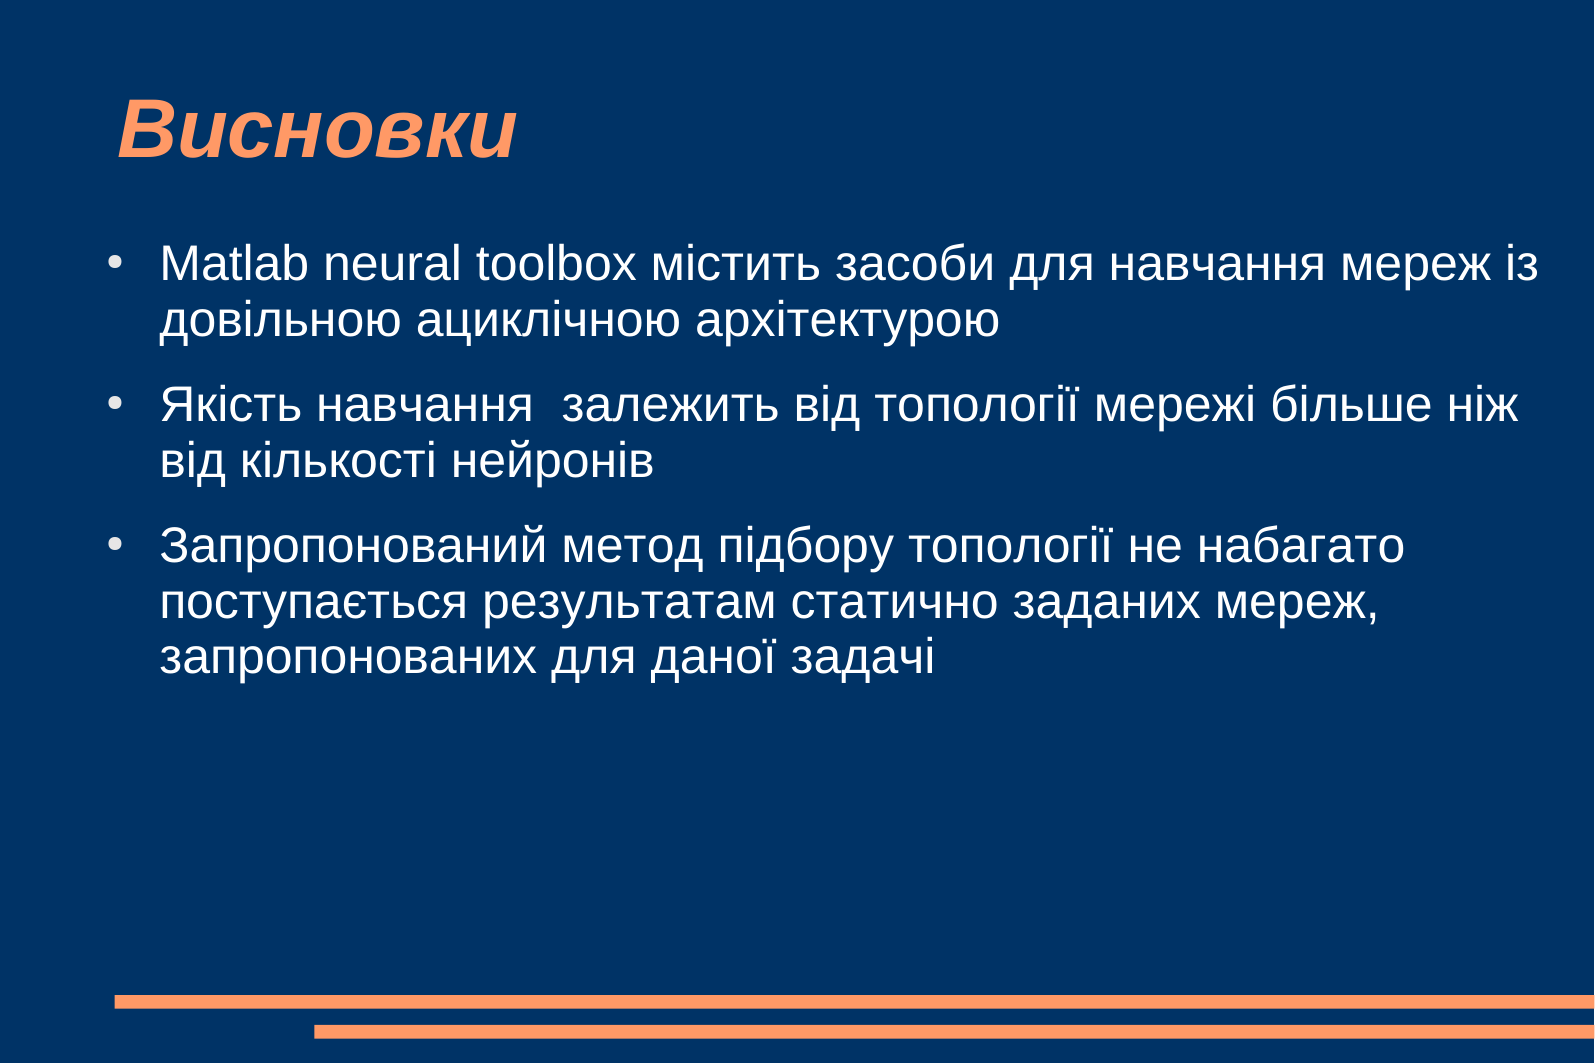

# Висновки
Matlab neural toolbox містить засоби для навчання мереж із довільною ациклічною архітектурою
Якість навчання залежить від топології мережі більше ніж від кількості нейронів
Запропонований метод підбору топології не набагато поступається результатам статично заданих мереж, запропонованих для даної задачі